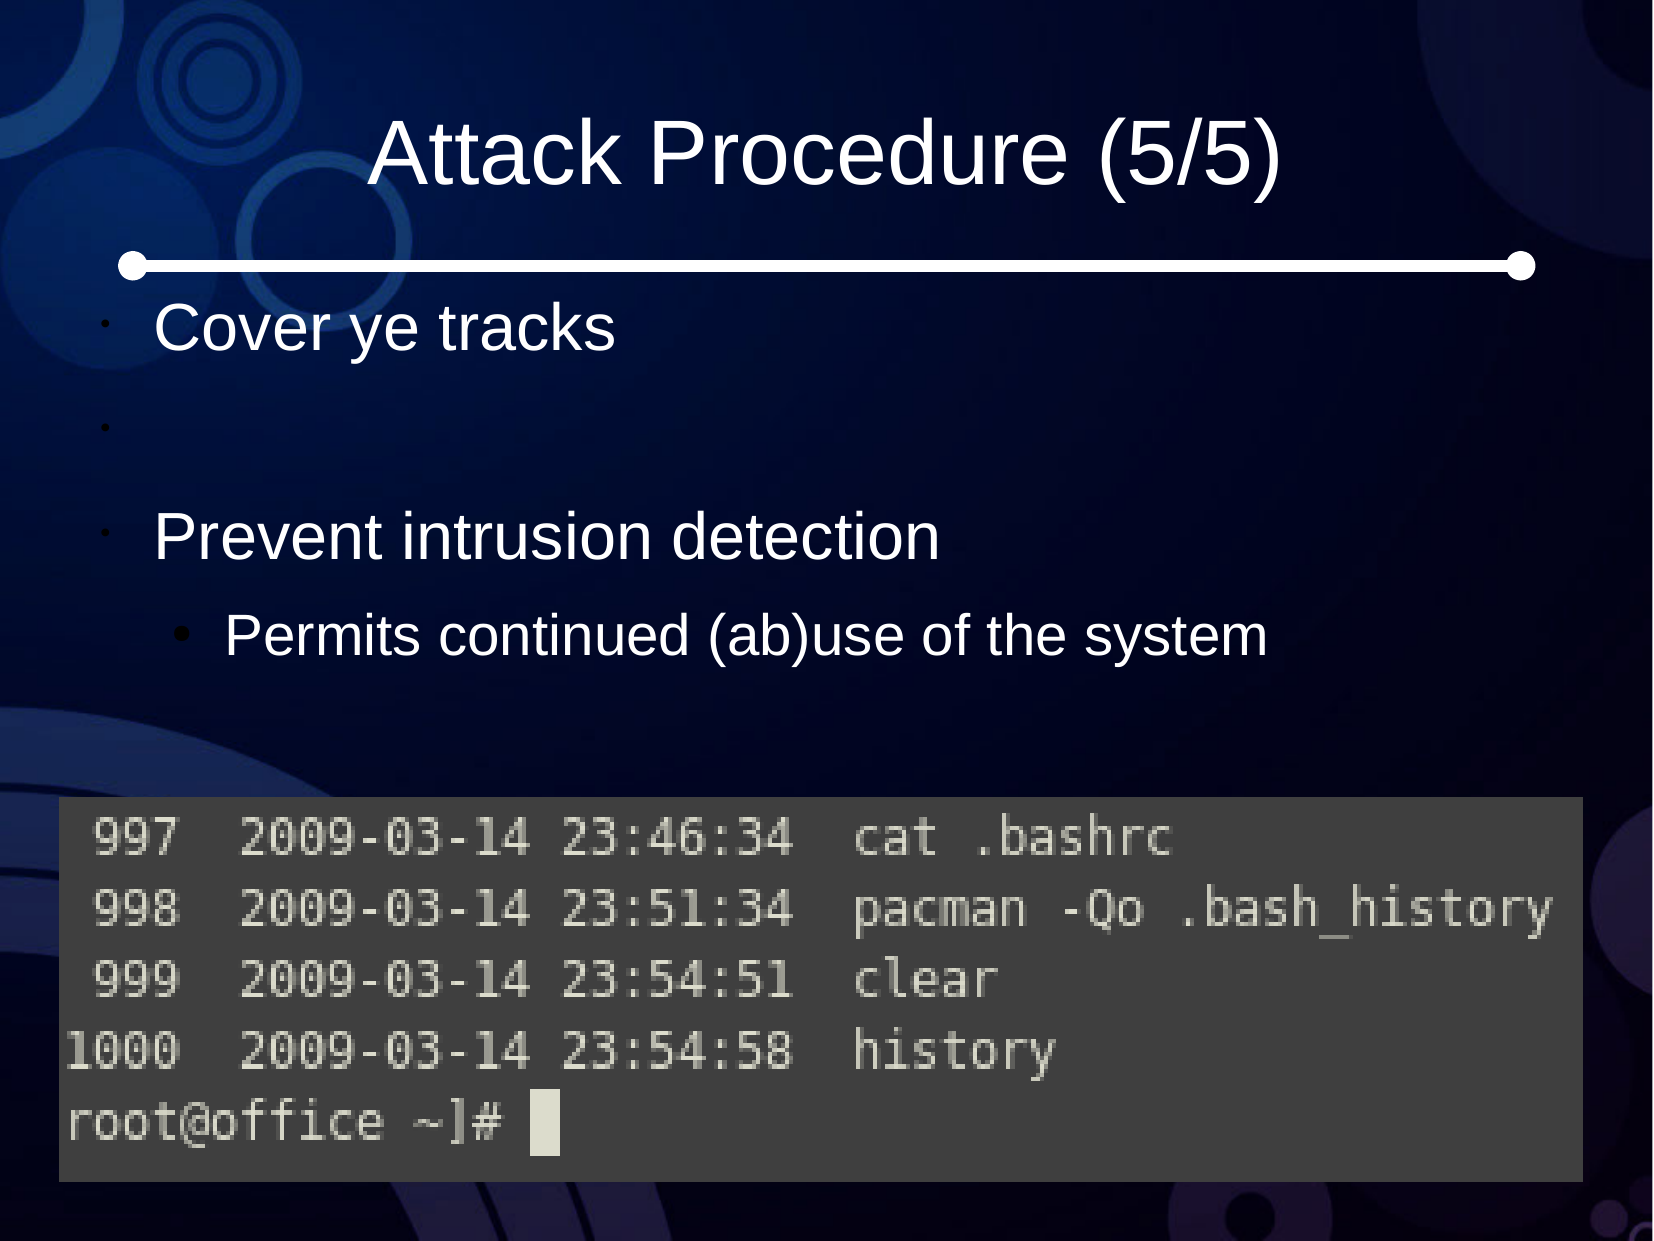

# Attack Procedure (5/5)
Cover ye tracks
Prevent intrusion detection
Permits continued (ab)use of the system